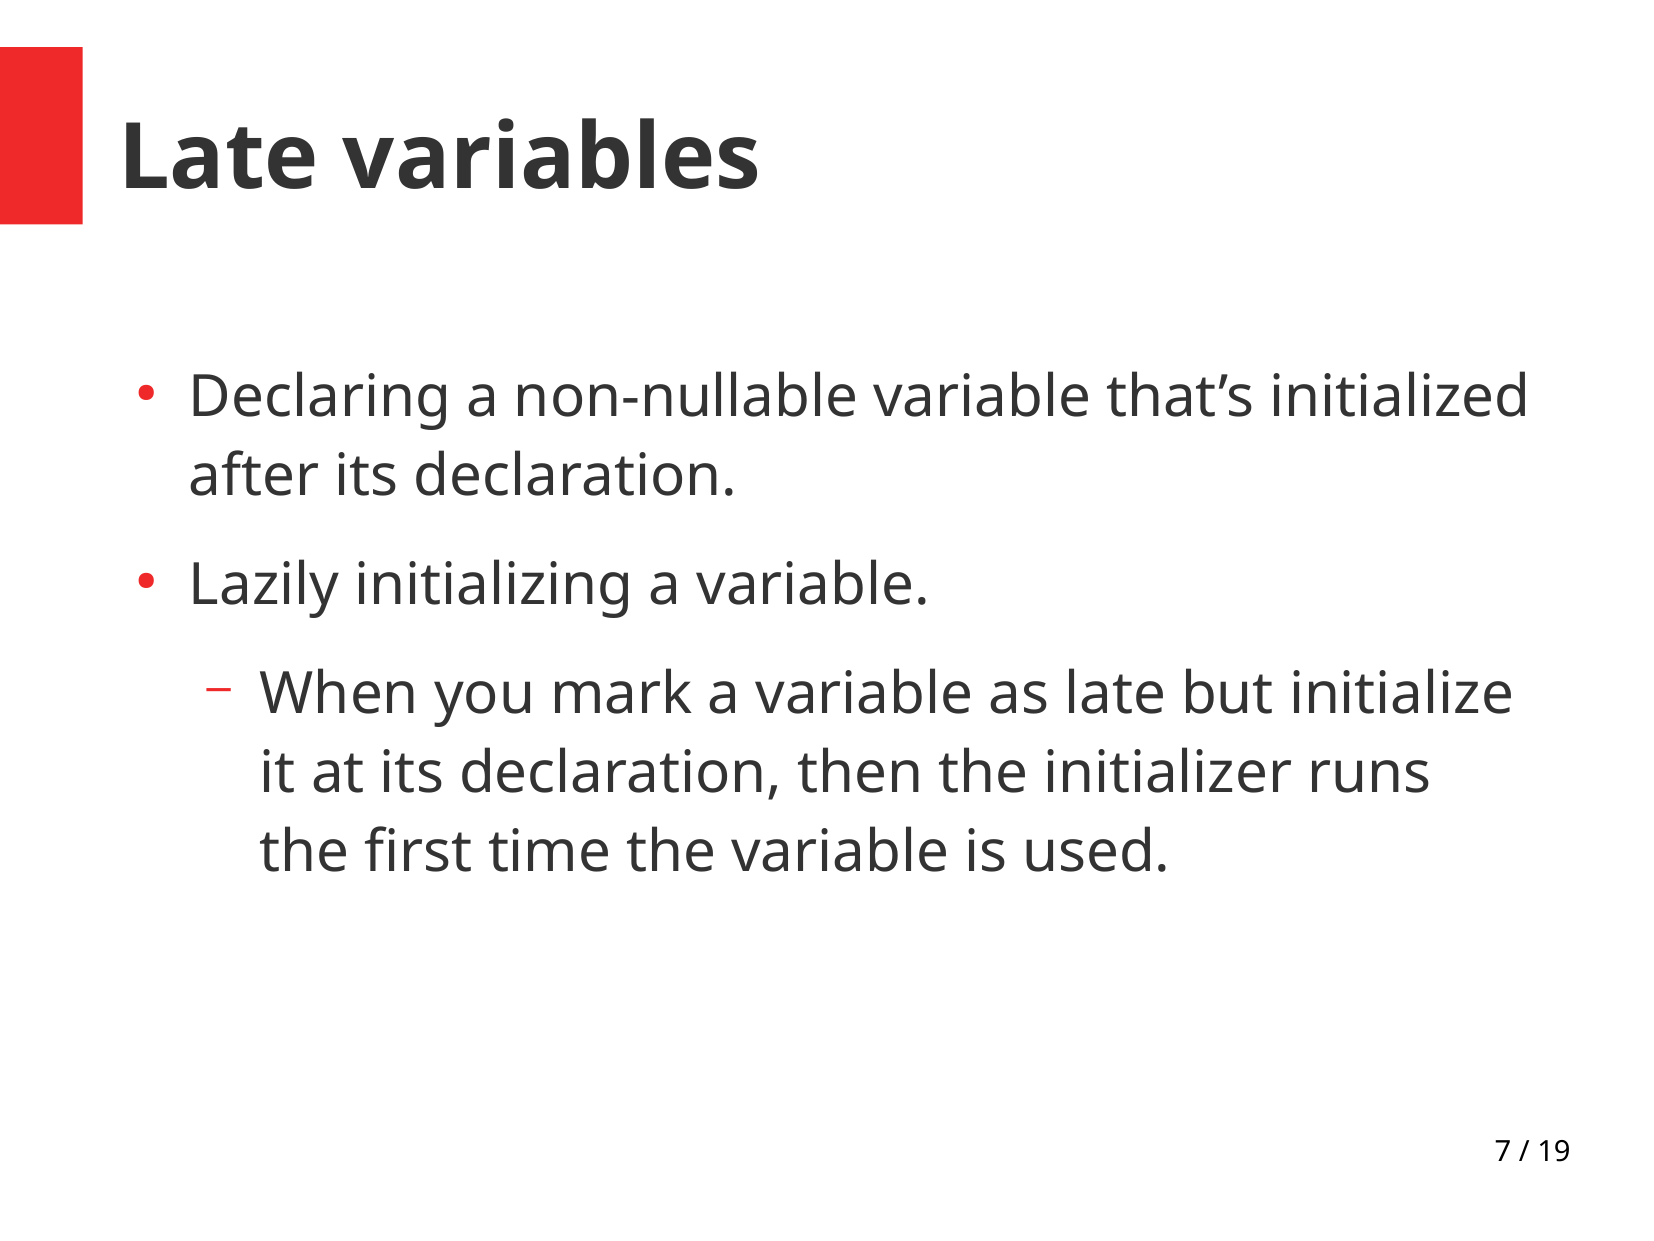

# Late variables
Declaring a non-nullable variable that’s initialized after its declaration.
Lazily initializing a variable.
When you mark a variable as late but initialize it at its declaration, then the initializer runs the first time the variable is used.
7